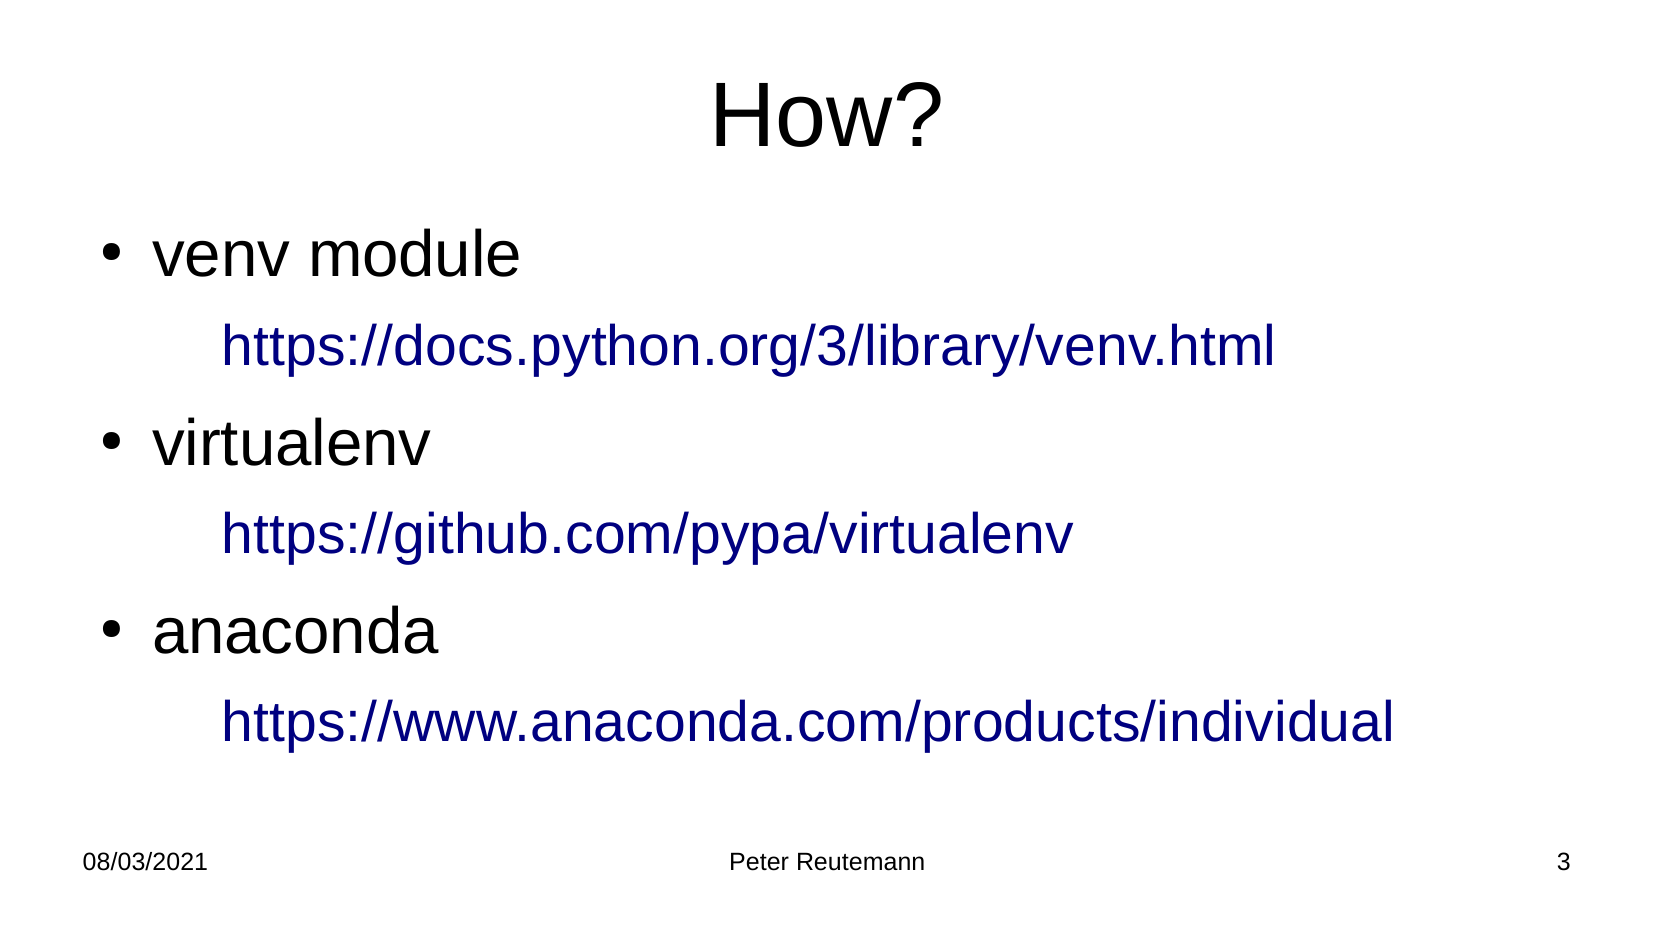

# How?
venv module
https://docs.python.org/3/library/venv.html
virtualenv
https://github.com/pypa/virtualenv
anaconda
https://www.anaconda.com/products/individual
08/03/2021
Peter Reutemann
3